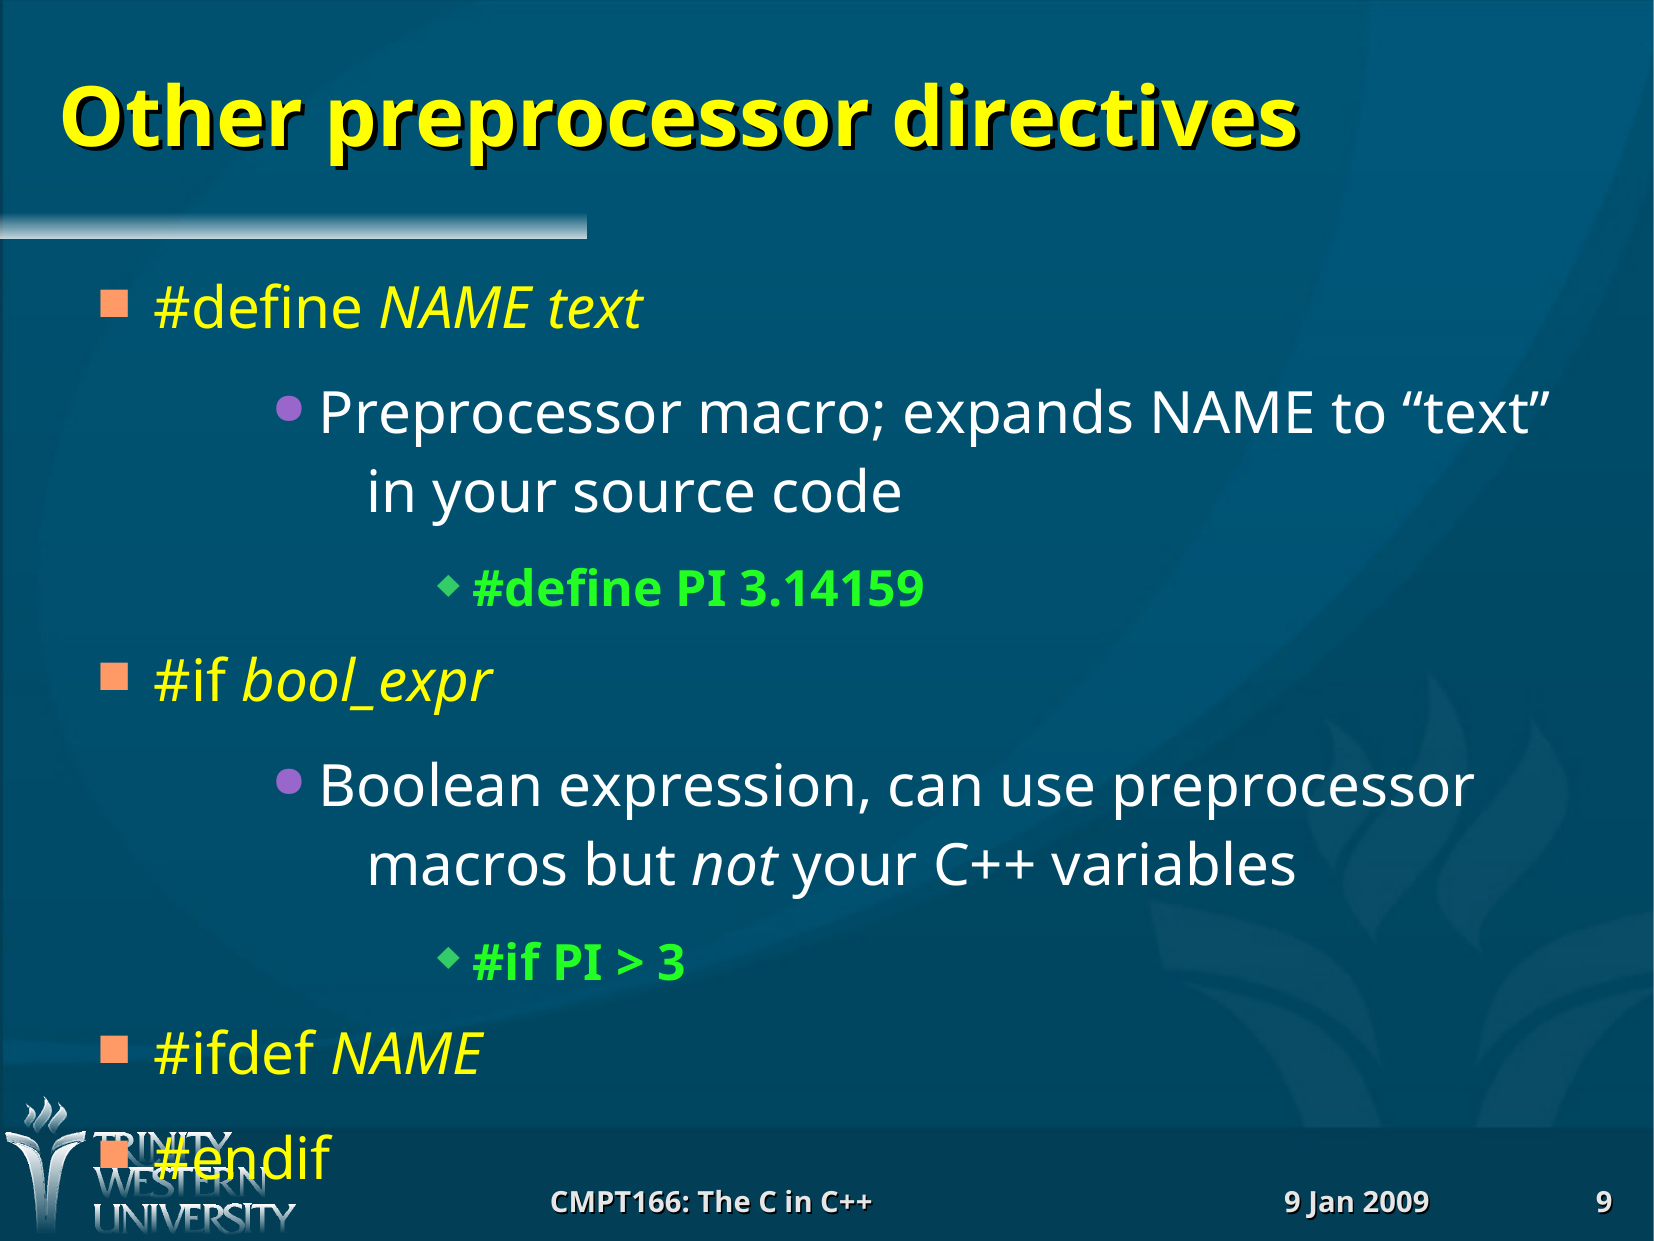

# Other preprocessor directives
#define NAME text
Preprocessor macro; expands NAME to “text” in your source code
#define PI 3.14159
#if bool_expr
Boolean expression, can use preprocessor macros but not your C++ variables
#if PI > 3
#ifdef NAME
#endif
CMPT166: The C in C++
9 Jan 2009
9